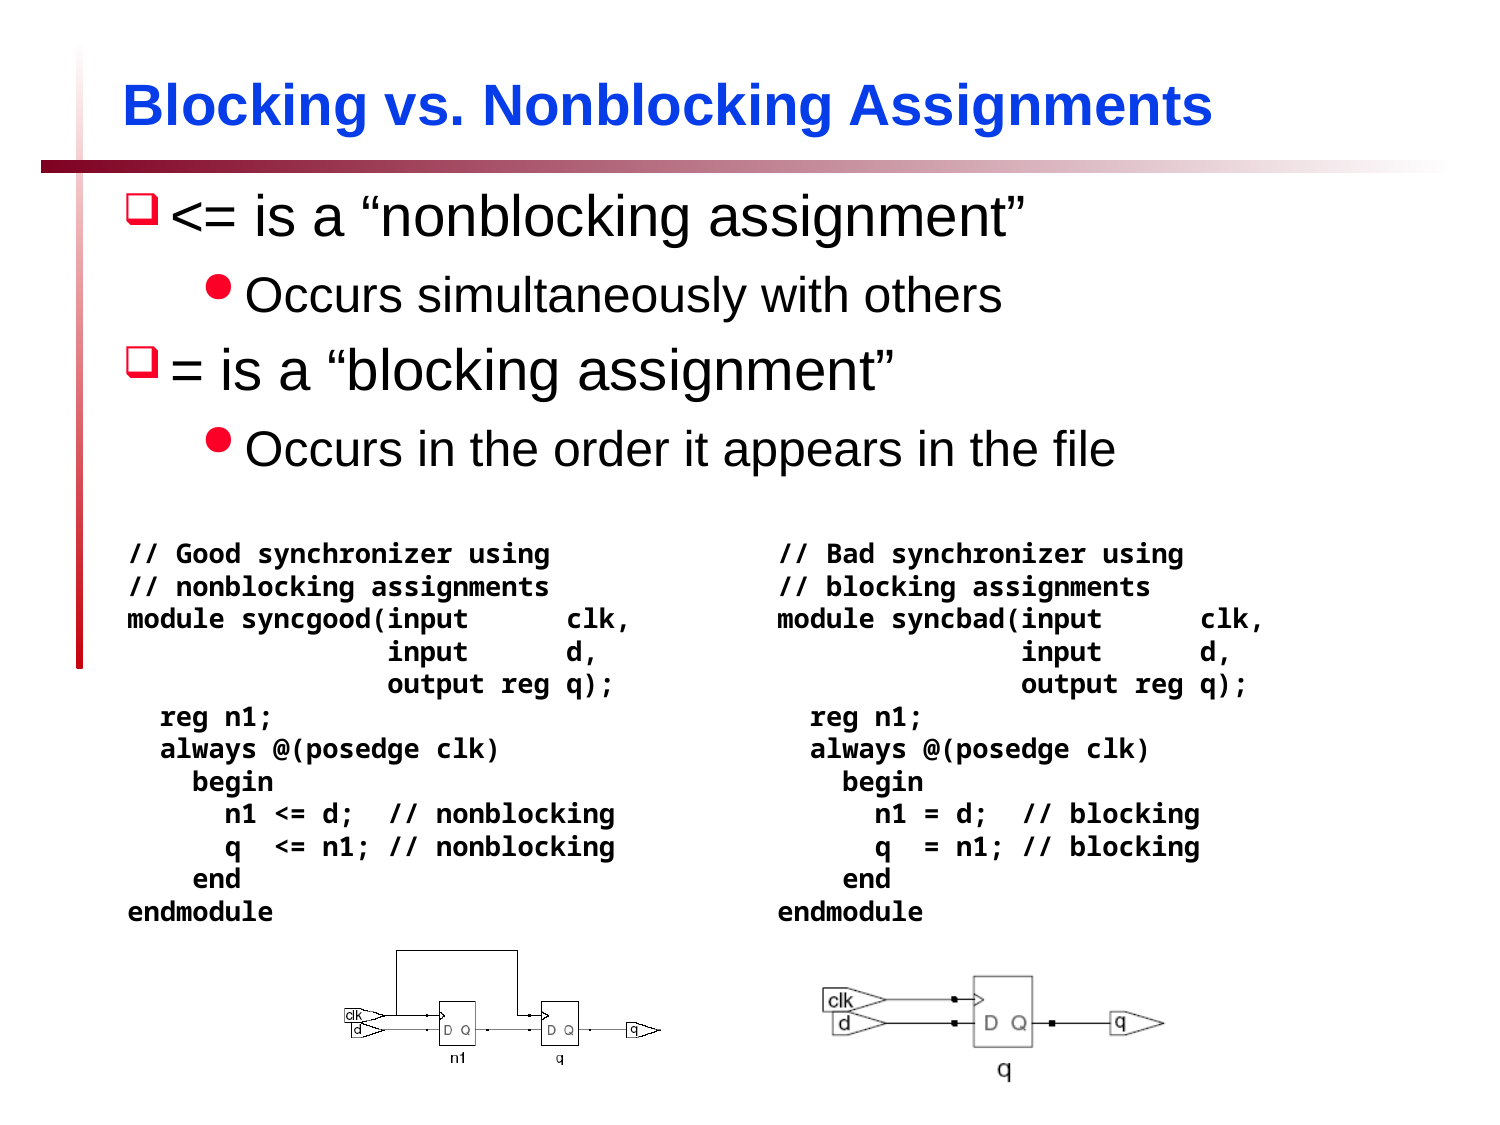

# Blocking vs. Nonblocking Assignments
<= is a “nonblocking assignment”
Occurs simultaneously with others
= is a “blocking assignment”
Occurs in the order it appears in the file
// Good synchronizer using
// nonblocking assignments
module syncgood(input clk,
 input d,
 output reg q);
 reg n1;
 always @(posedge clk)
 begin
 n1 <= d; // nonblocking
 q <= n1; // nonblocking
 end
endmodule
// Bad synchronizer using
// blocking assignments
module syncbad(input clk,
 input d,
 output reg q);
 reg n1;
 always @(posedge clk)
 begin
 n1 = d; // blocking
 q = n1; // blocking
 end
endmodule